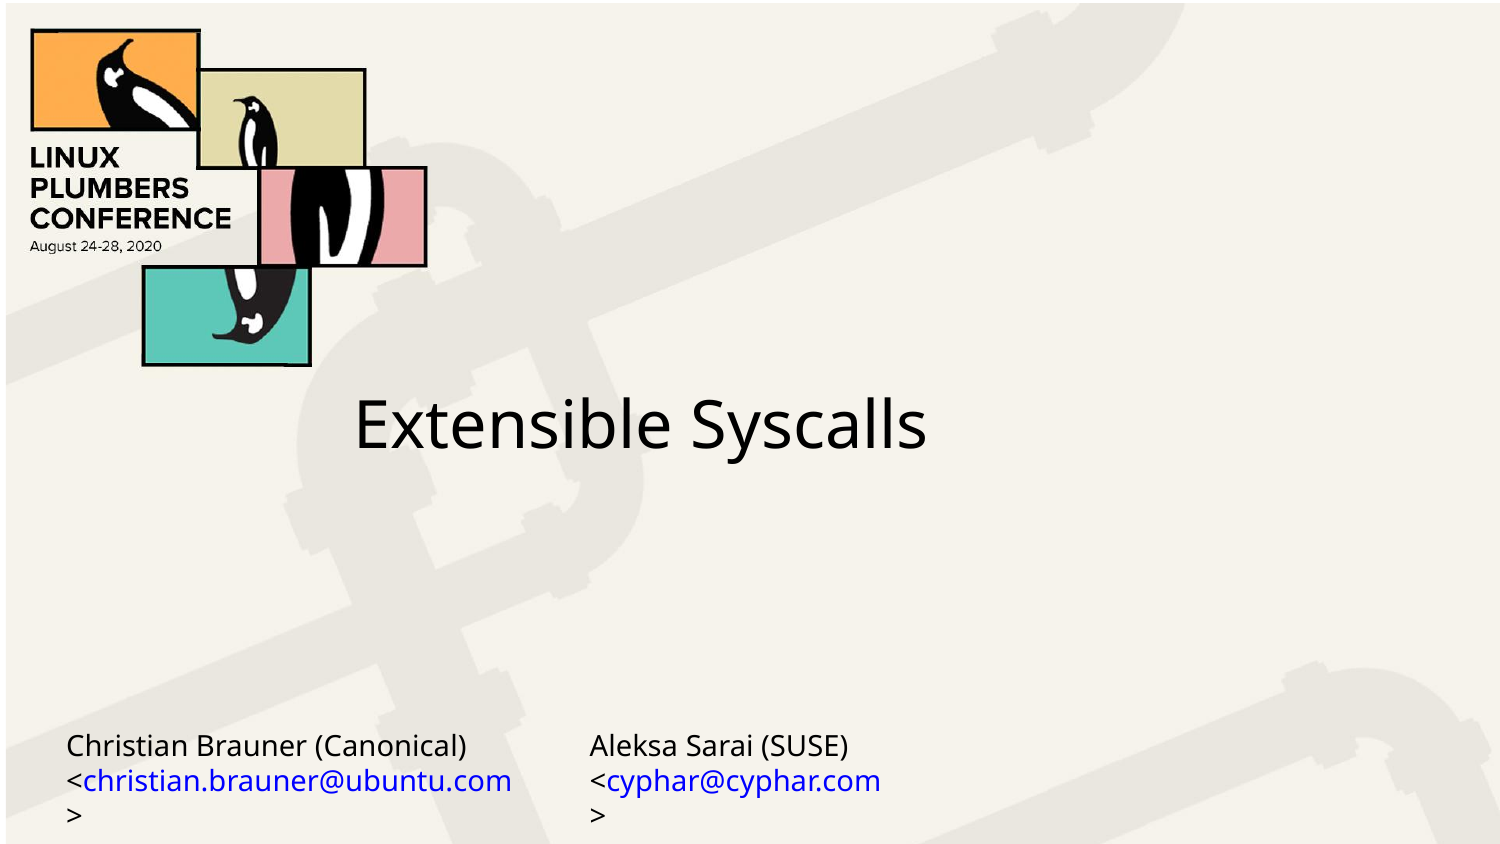

# Extensible Syscalls
Christian Brauner (Canonical)
<christian.brauner@ubuntu.com>
Aleksa Sarai (SUSE)
<cyphar@cyphar.com>